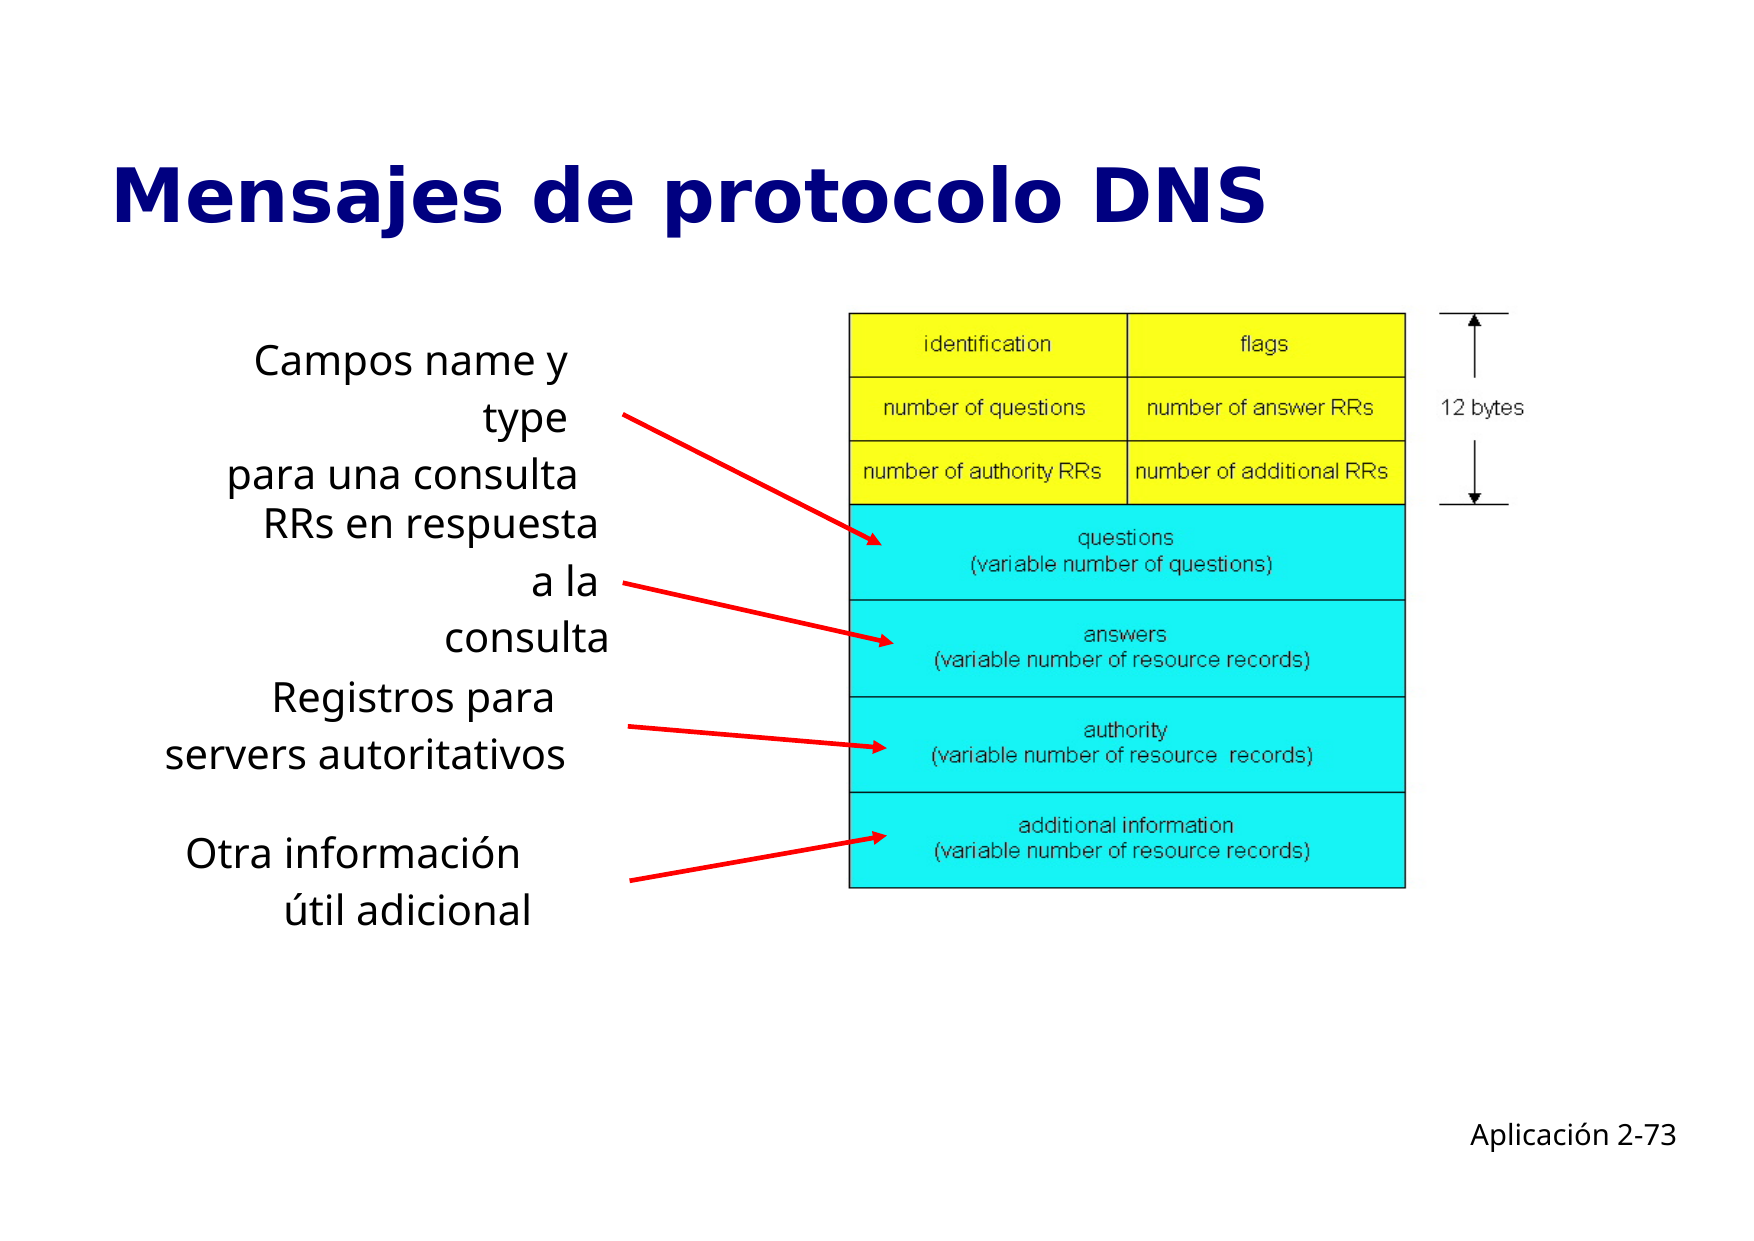

# Mensajes de protocolo DNS
Campos name y
type
para una consulta
RRs en respuesta
a la
consulta
Registros para
servers autoritativos
Otra información
útil adicional